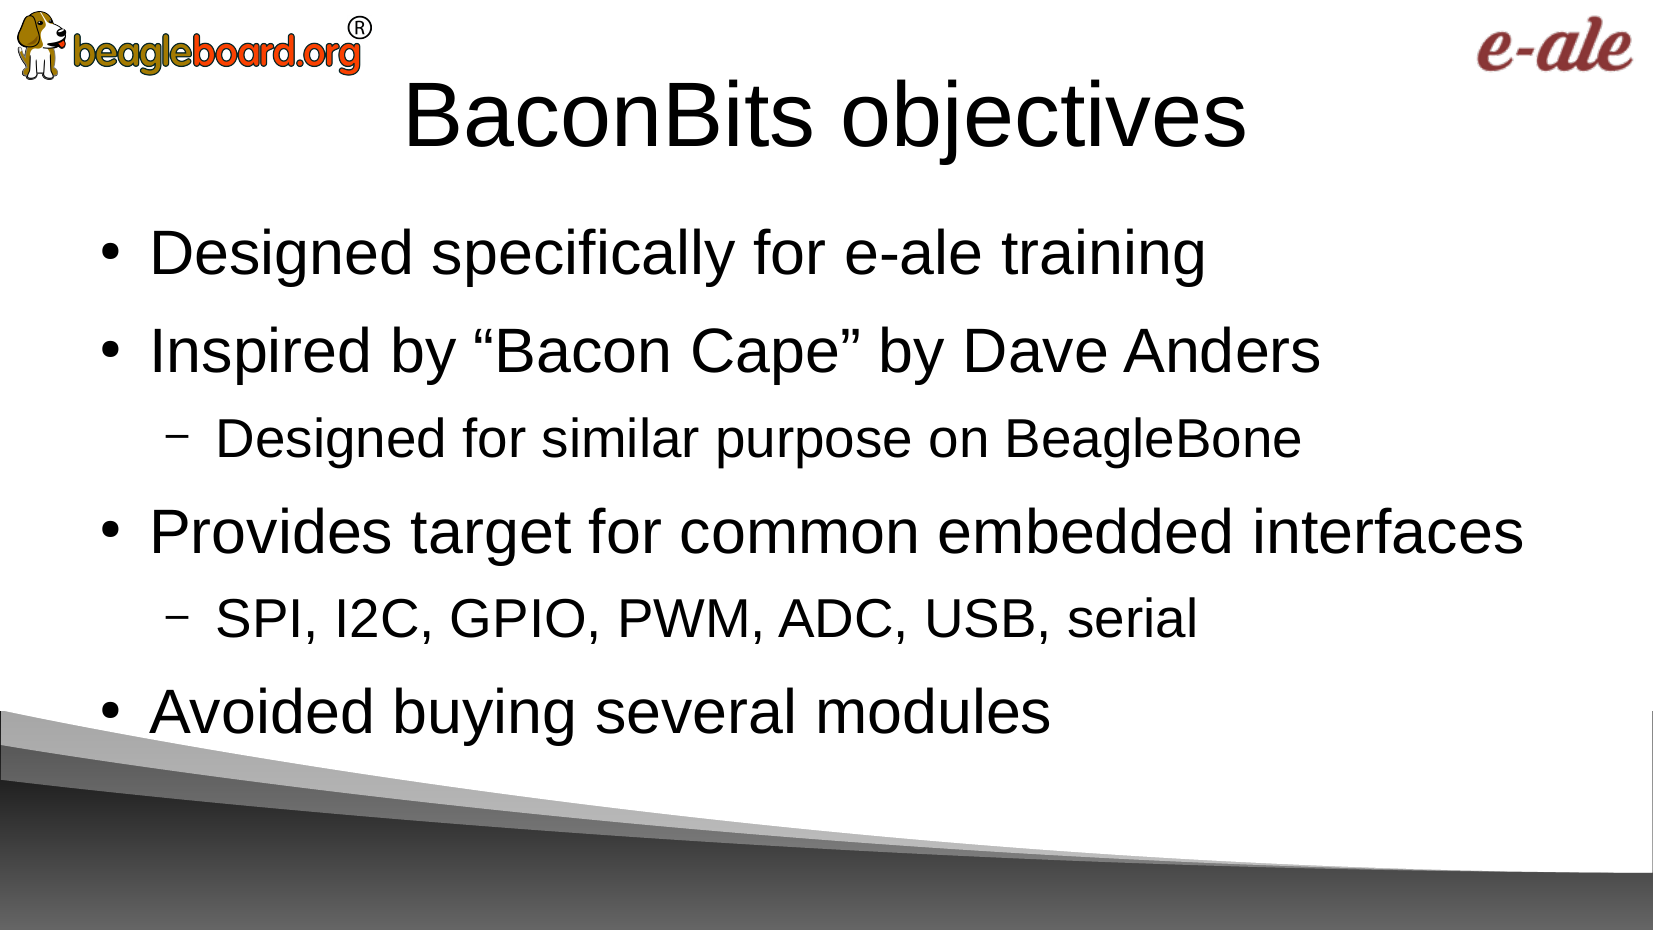

# BaconBits objectives
Designed specifically for e-ale training
Inspired by “Bacon Cape” by Dave Anders
Designed for similar purpose on BeagleBone
Provides target for common embedded interfaces
SPI, I2C, GPIO, PWM, ADC, USB, serial
Avoided buying several modules